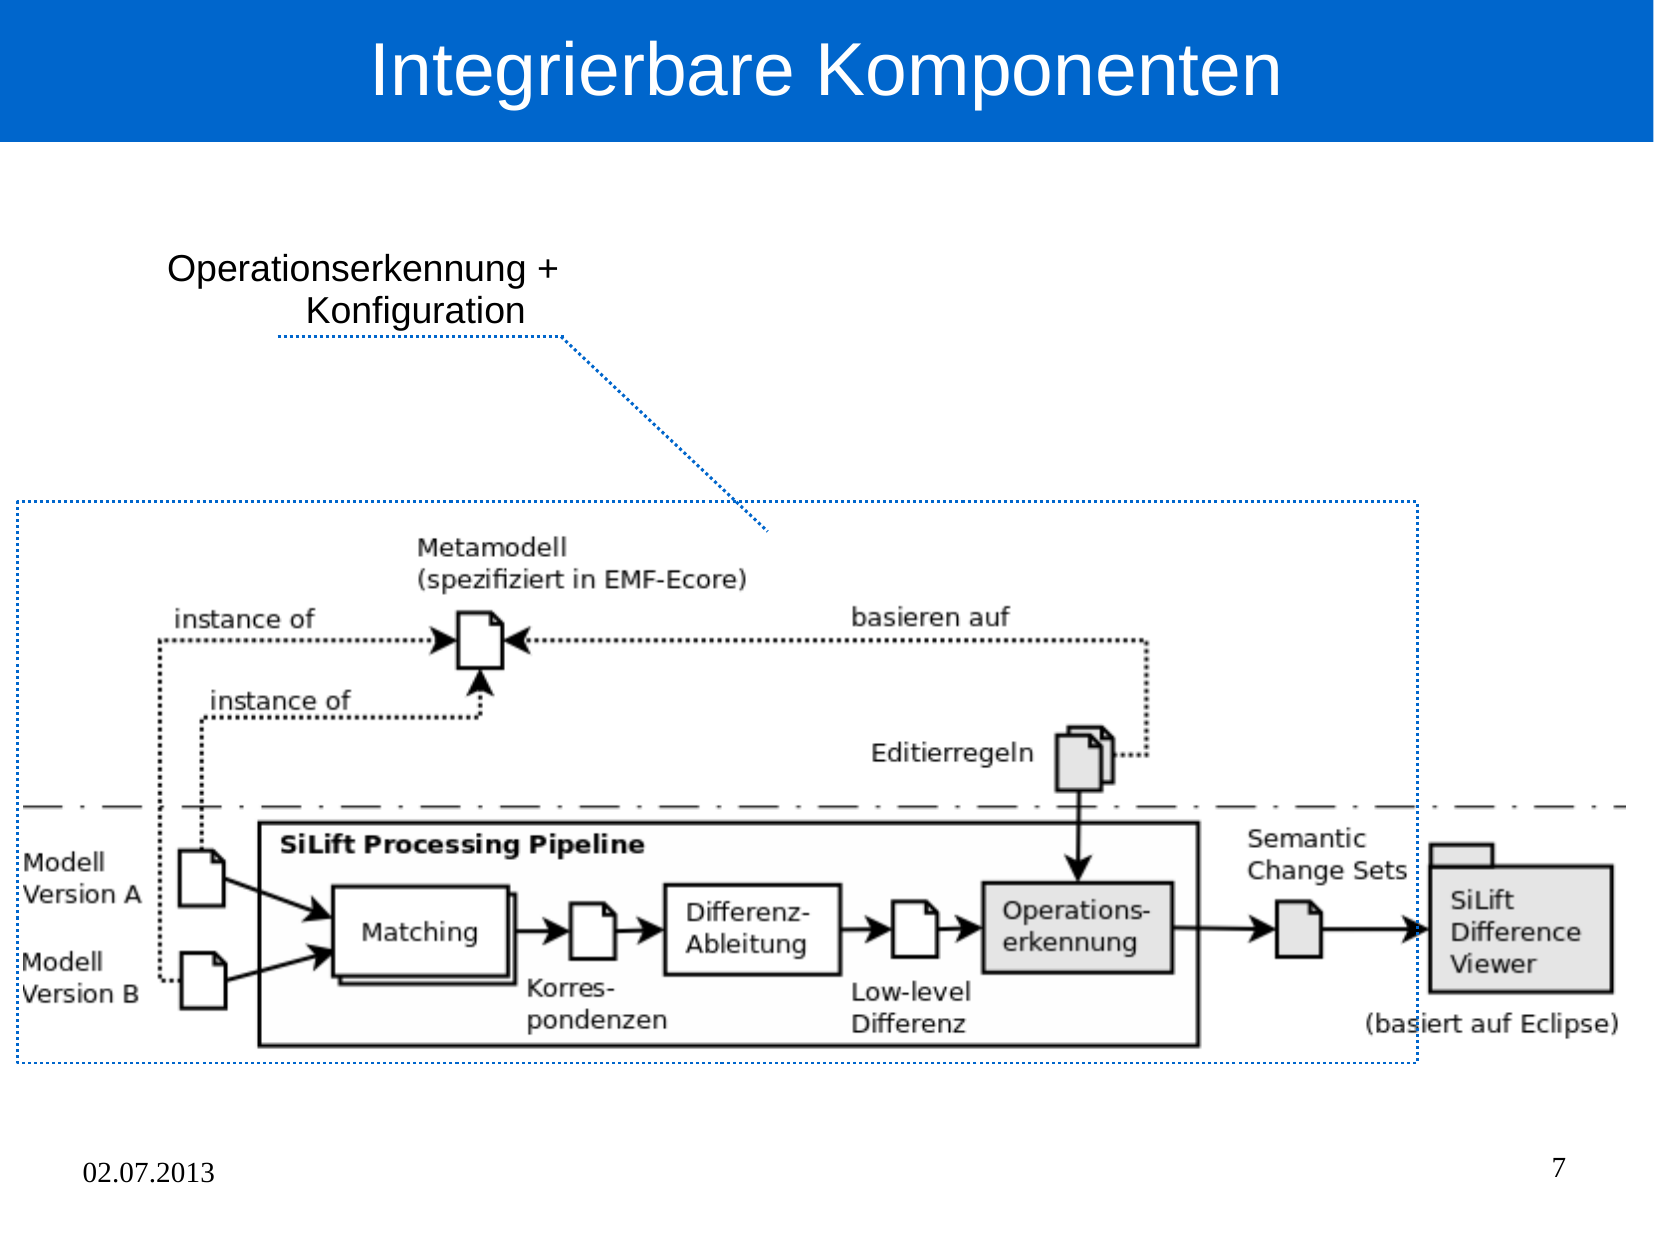

# Integrierbare Komponenten
Operationserkennung +
 Konfiguration
7
02.07.2013